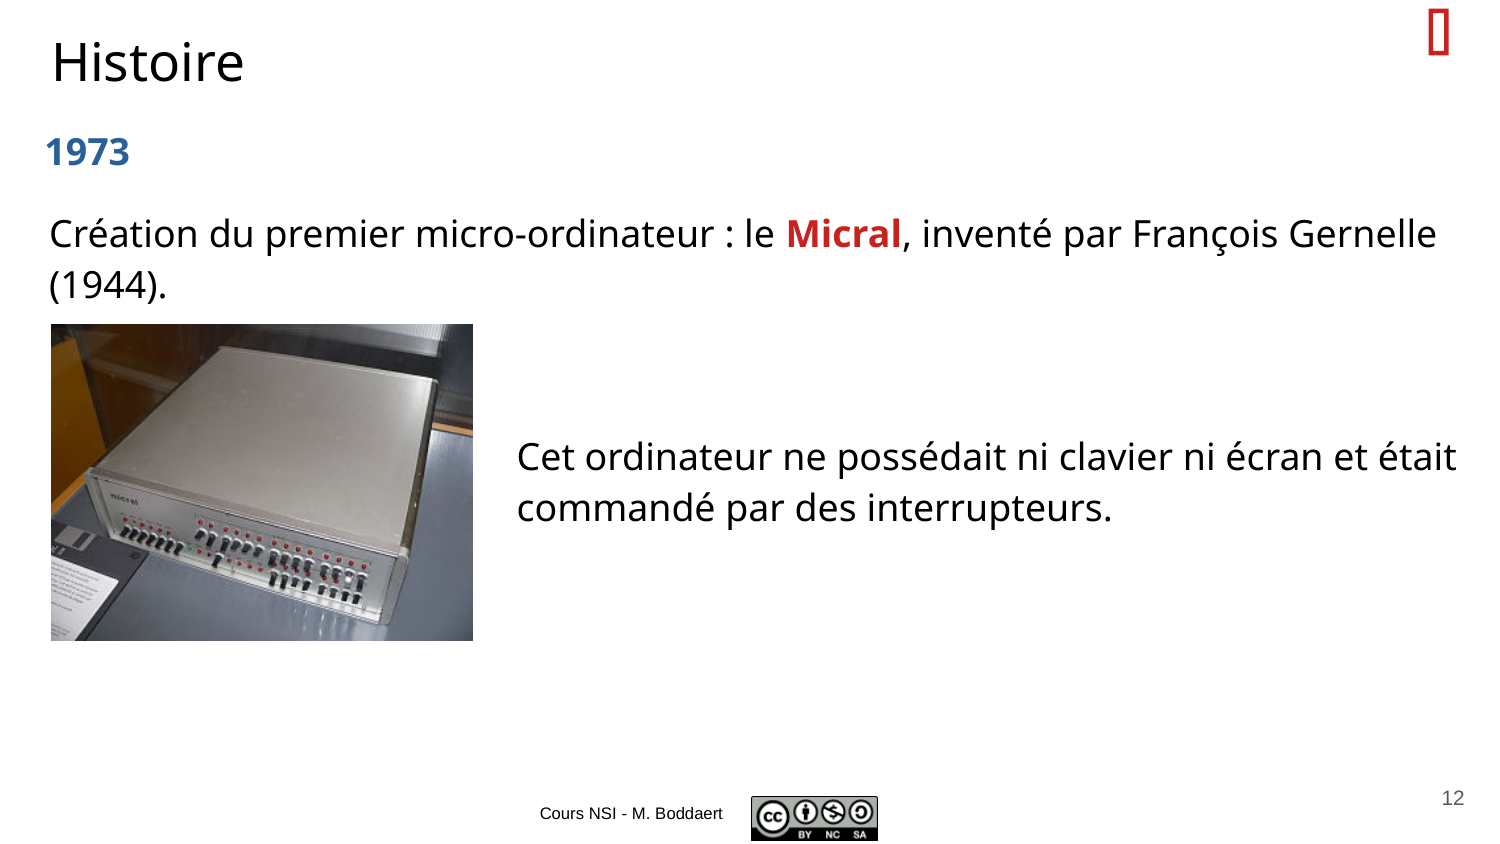


# Histoire
1973
Création du premier micro-ordinateur : le Micral, inventé par François Gernelle (1944).
Cet ordinateur ne possédait ni clavier ni écran et était commandé par des interrupteurs.